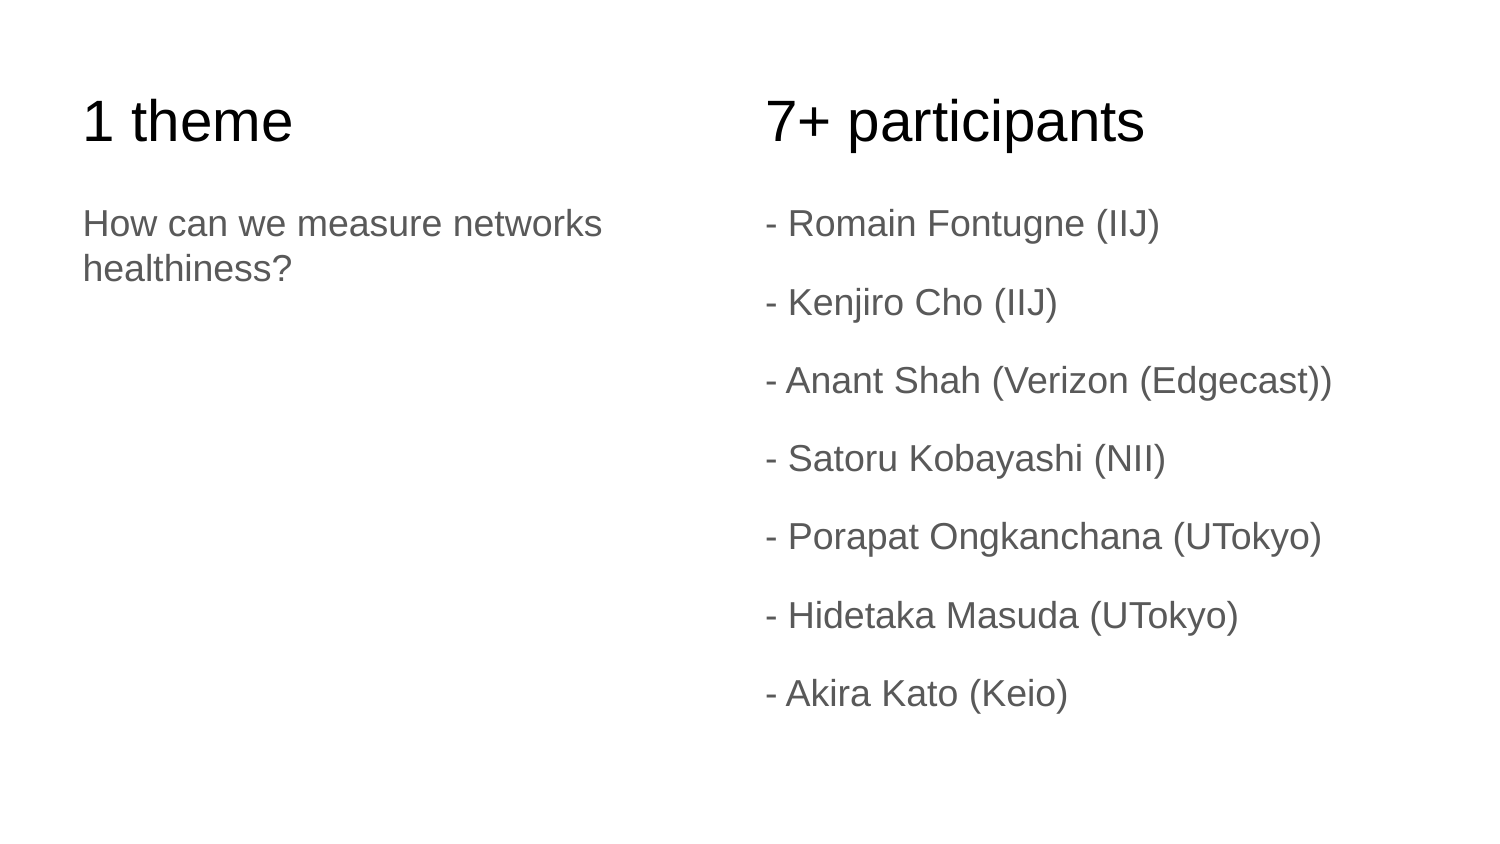

1 theme
# 7+ participants
How can we measure networks healthiness?
- Romain Fontugne (IIJ)
- Kenjiro Cho (IIJ)
- Anant Shah (Verizon (Edgecast))
- Satoru Kobayashi (NII)
- Porapat Ongkanchana (UTokyo)
- Hidetaka Masuda (UTokyo)
- Akira Kato (Keio)